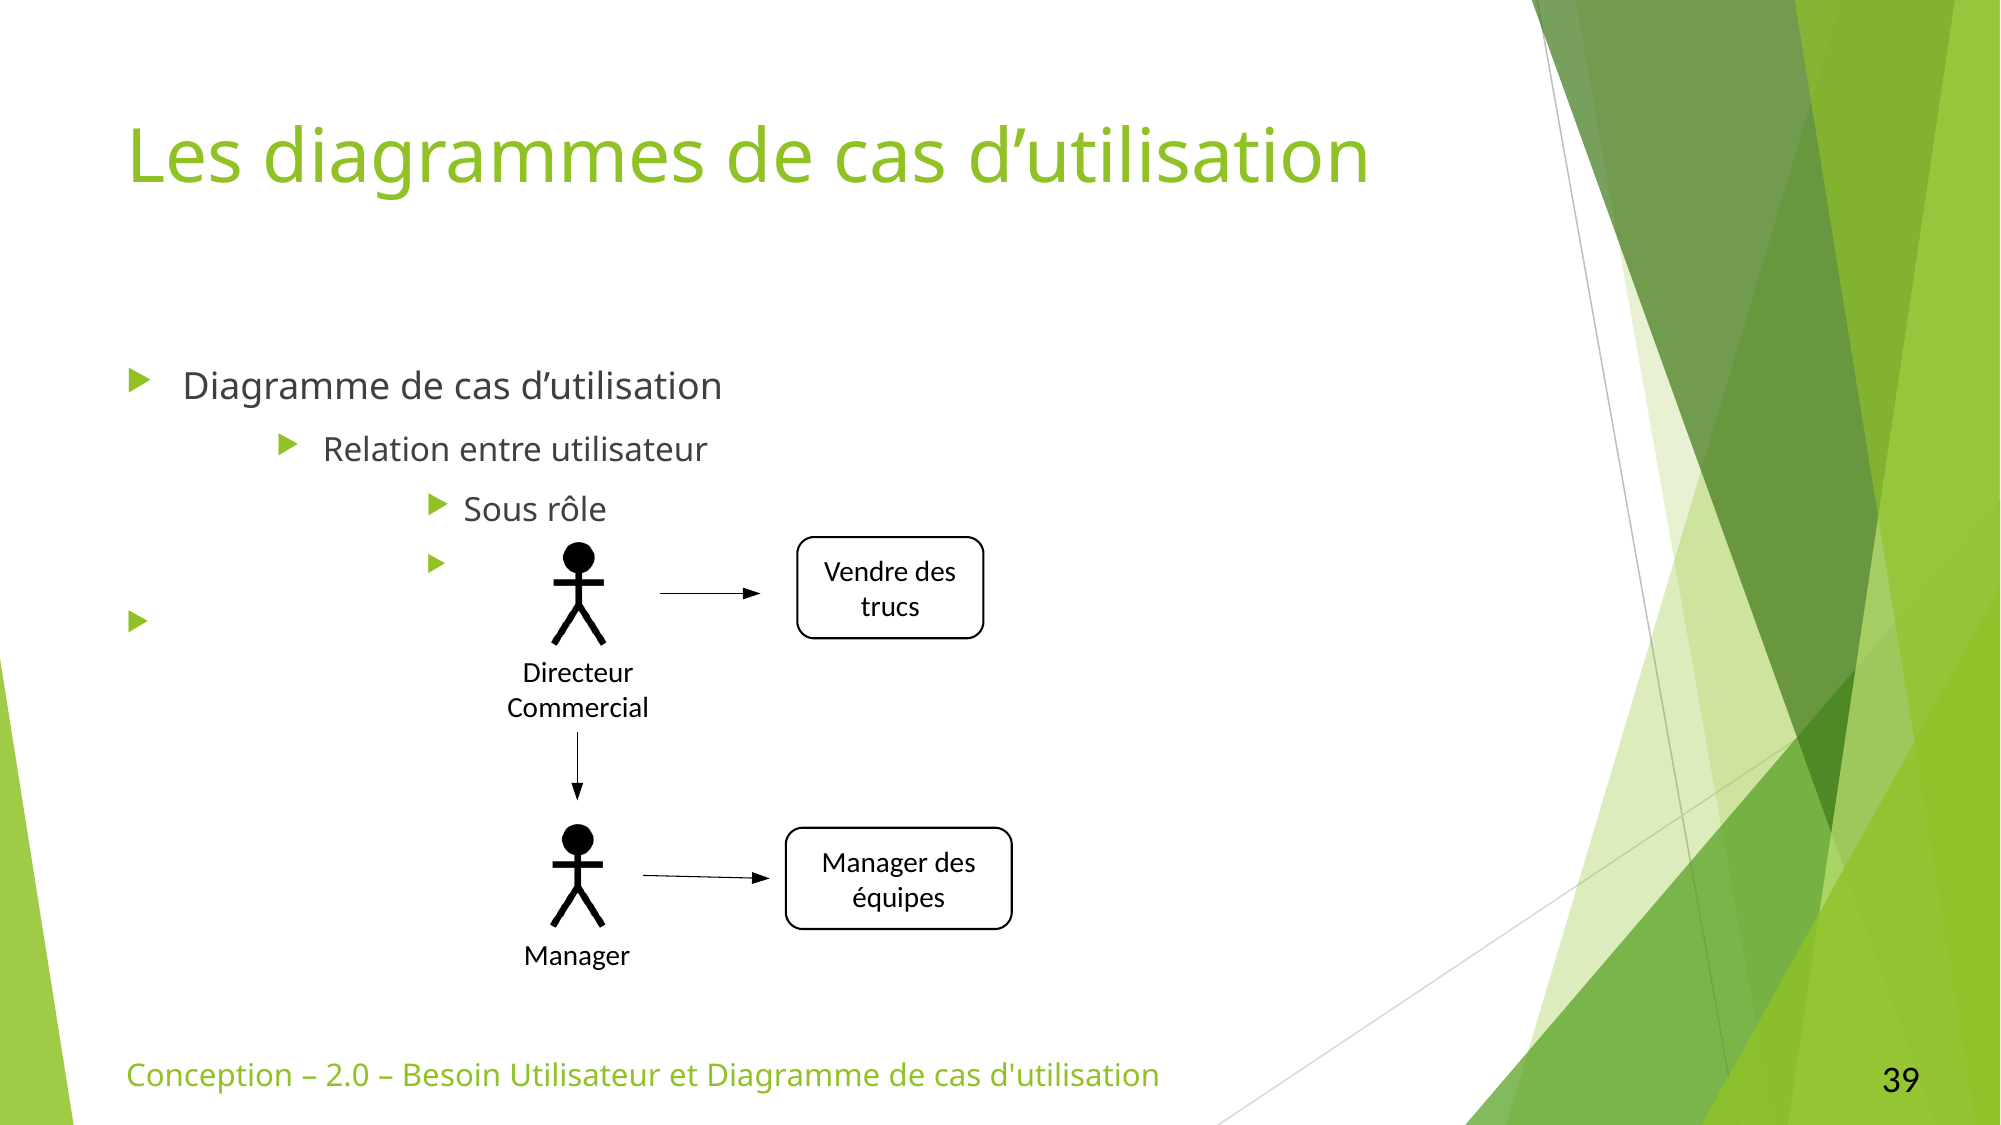

# Les diagrammes de cas d’utilisation
Diagramme de cas d’utilisation
Relation entre utilisateur
Sous rôle
Vendre des trucs
Directeur
Commercial
Manager des équipes
Manager
Conception – 2.0 – Besoin Utilisateur et Diagramme de cas d'utilisation